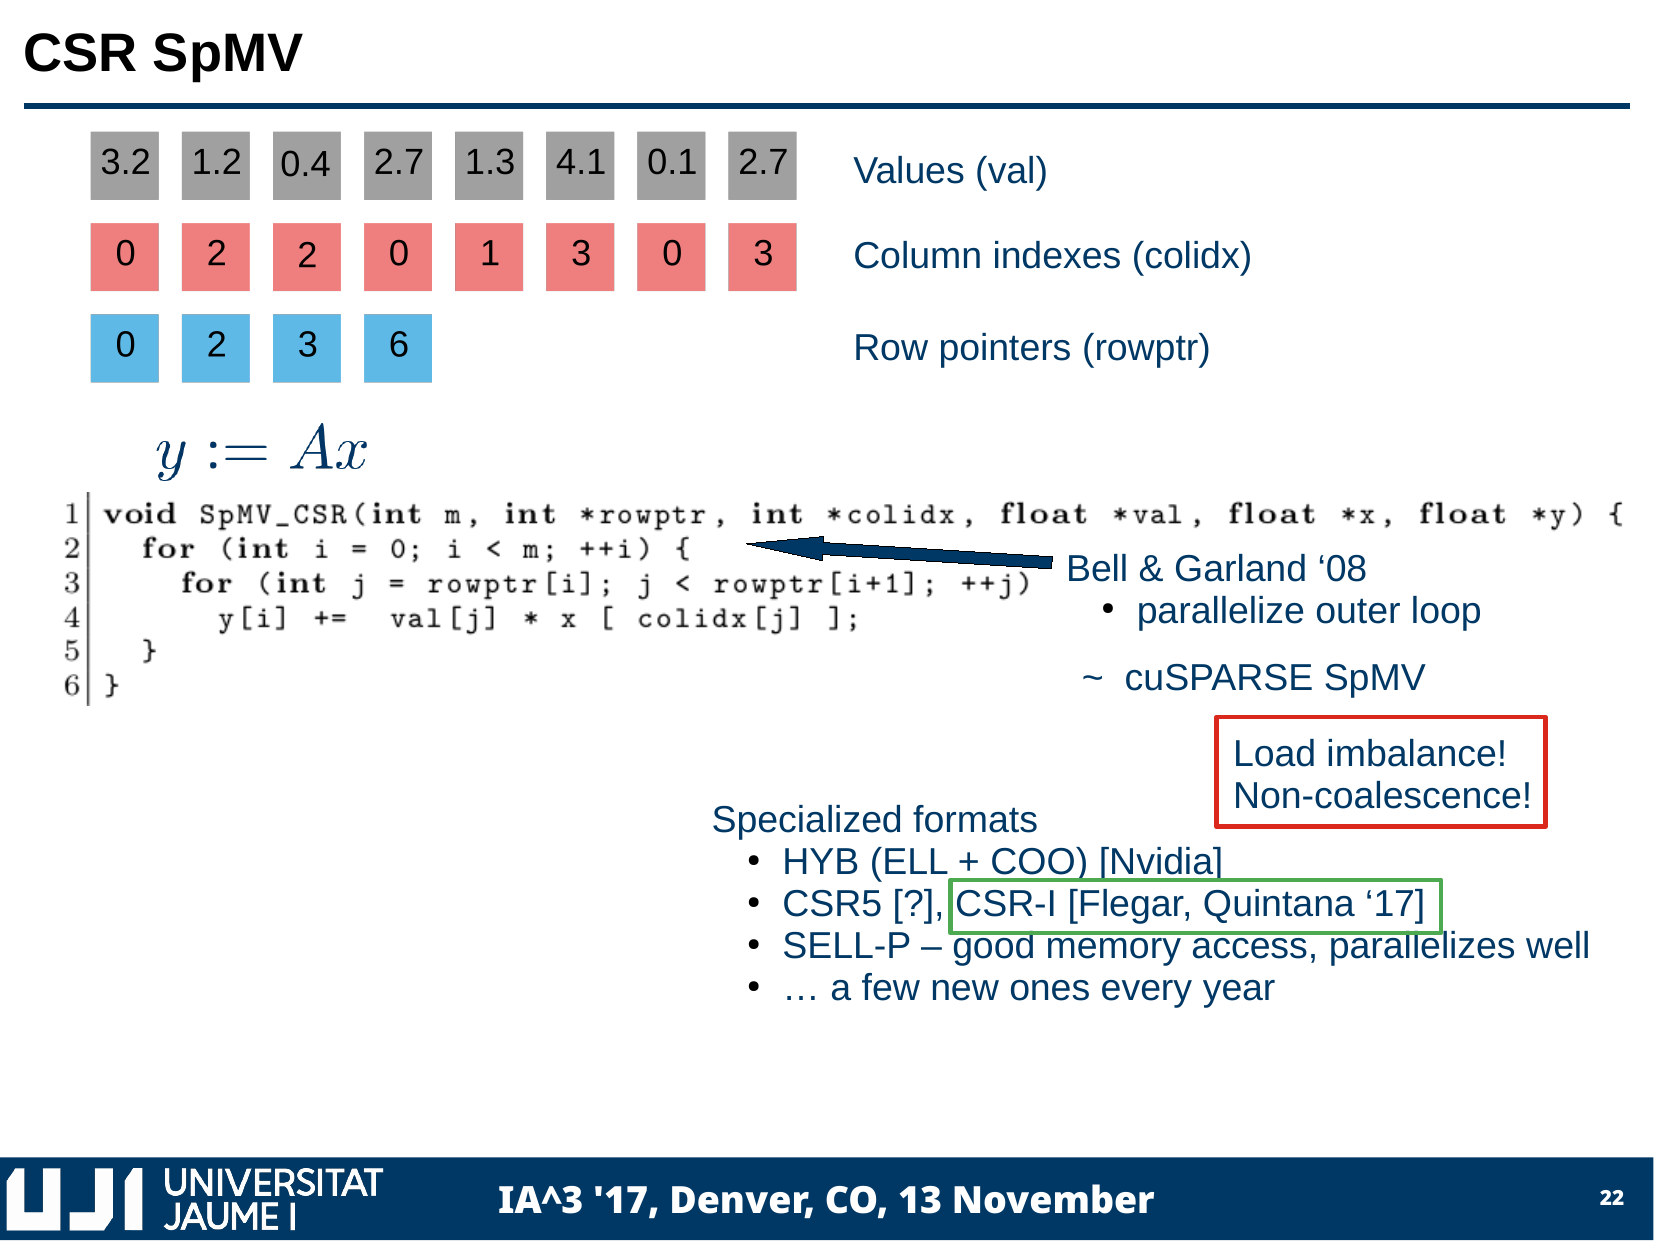

# CSR SpMV
Values (val)
Column indexes (colidx)
Row pointers (rowptr)
Bell & Garland ‘08
parallelize outer loop
~ cuSPARSE SpMV
Load imbalance!
Non-coalescence!
Specialized formats
HYB (ELL + COO) [Nvidia]
CSR5 [?], CSR-I [Flegar, Quintana ‘17]
SELL-P – good memory access, parallelizes well
… a few new ones every year
IA^3 '17, Denver, CO, 13 November
22